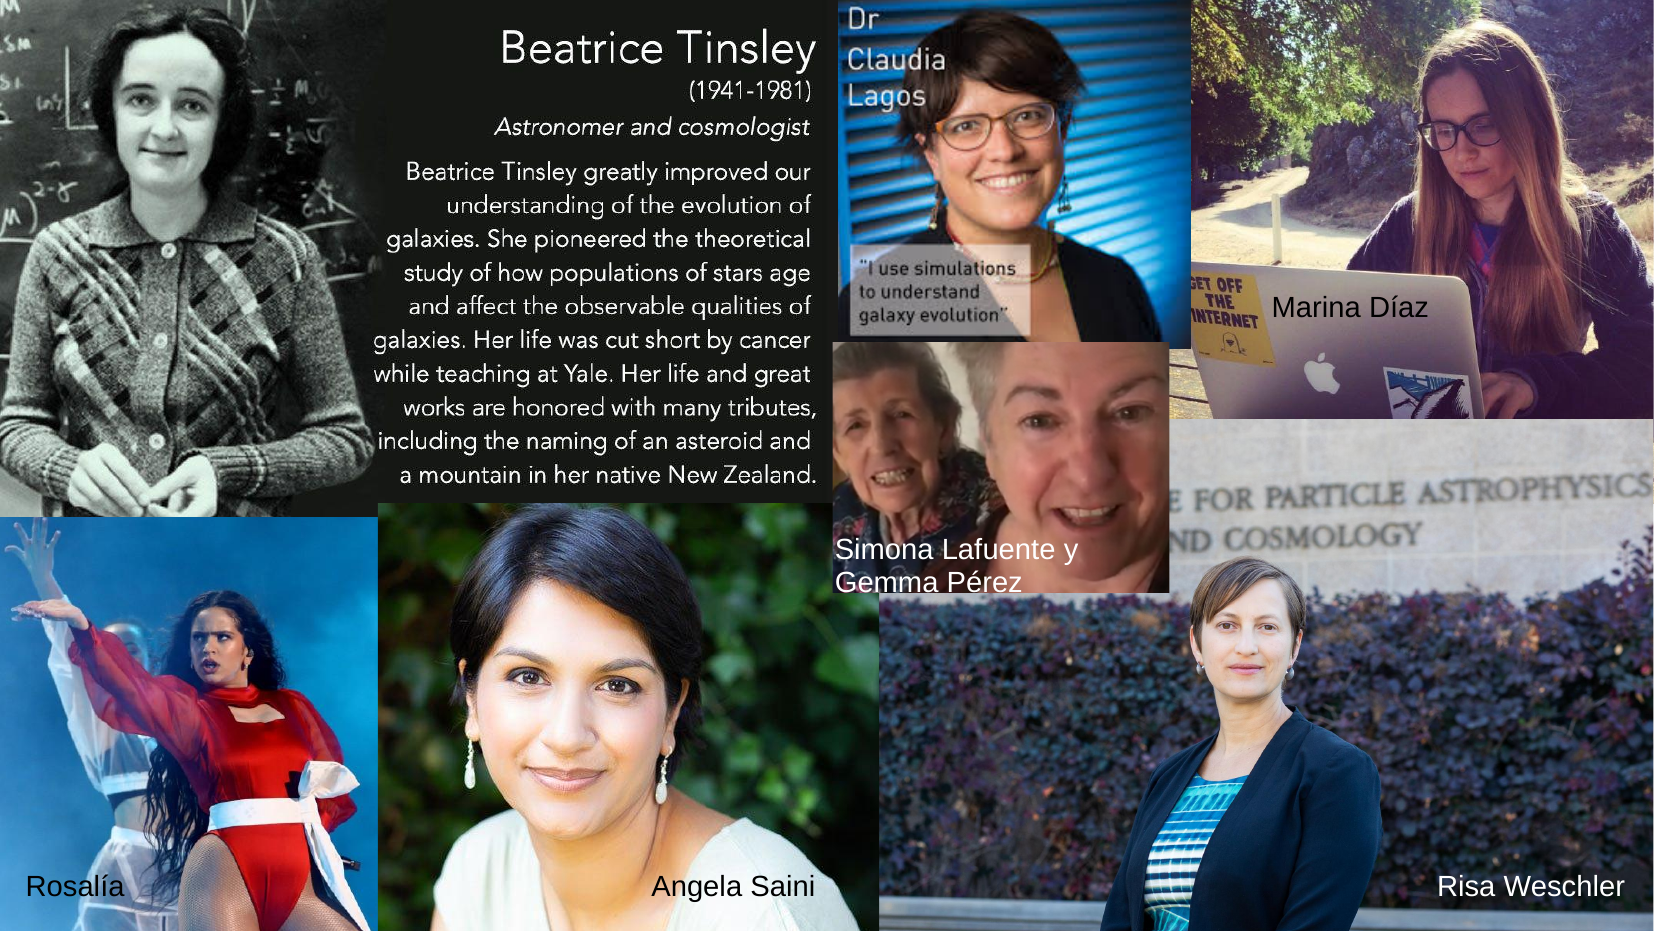

Marina Díaz
Simona Lafuente y
Gemma Pérez
Rosalía
Angela Saini
Risa Weschler